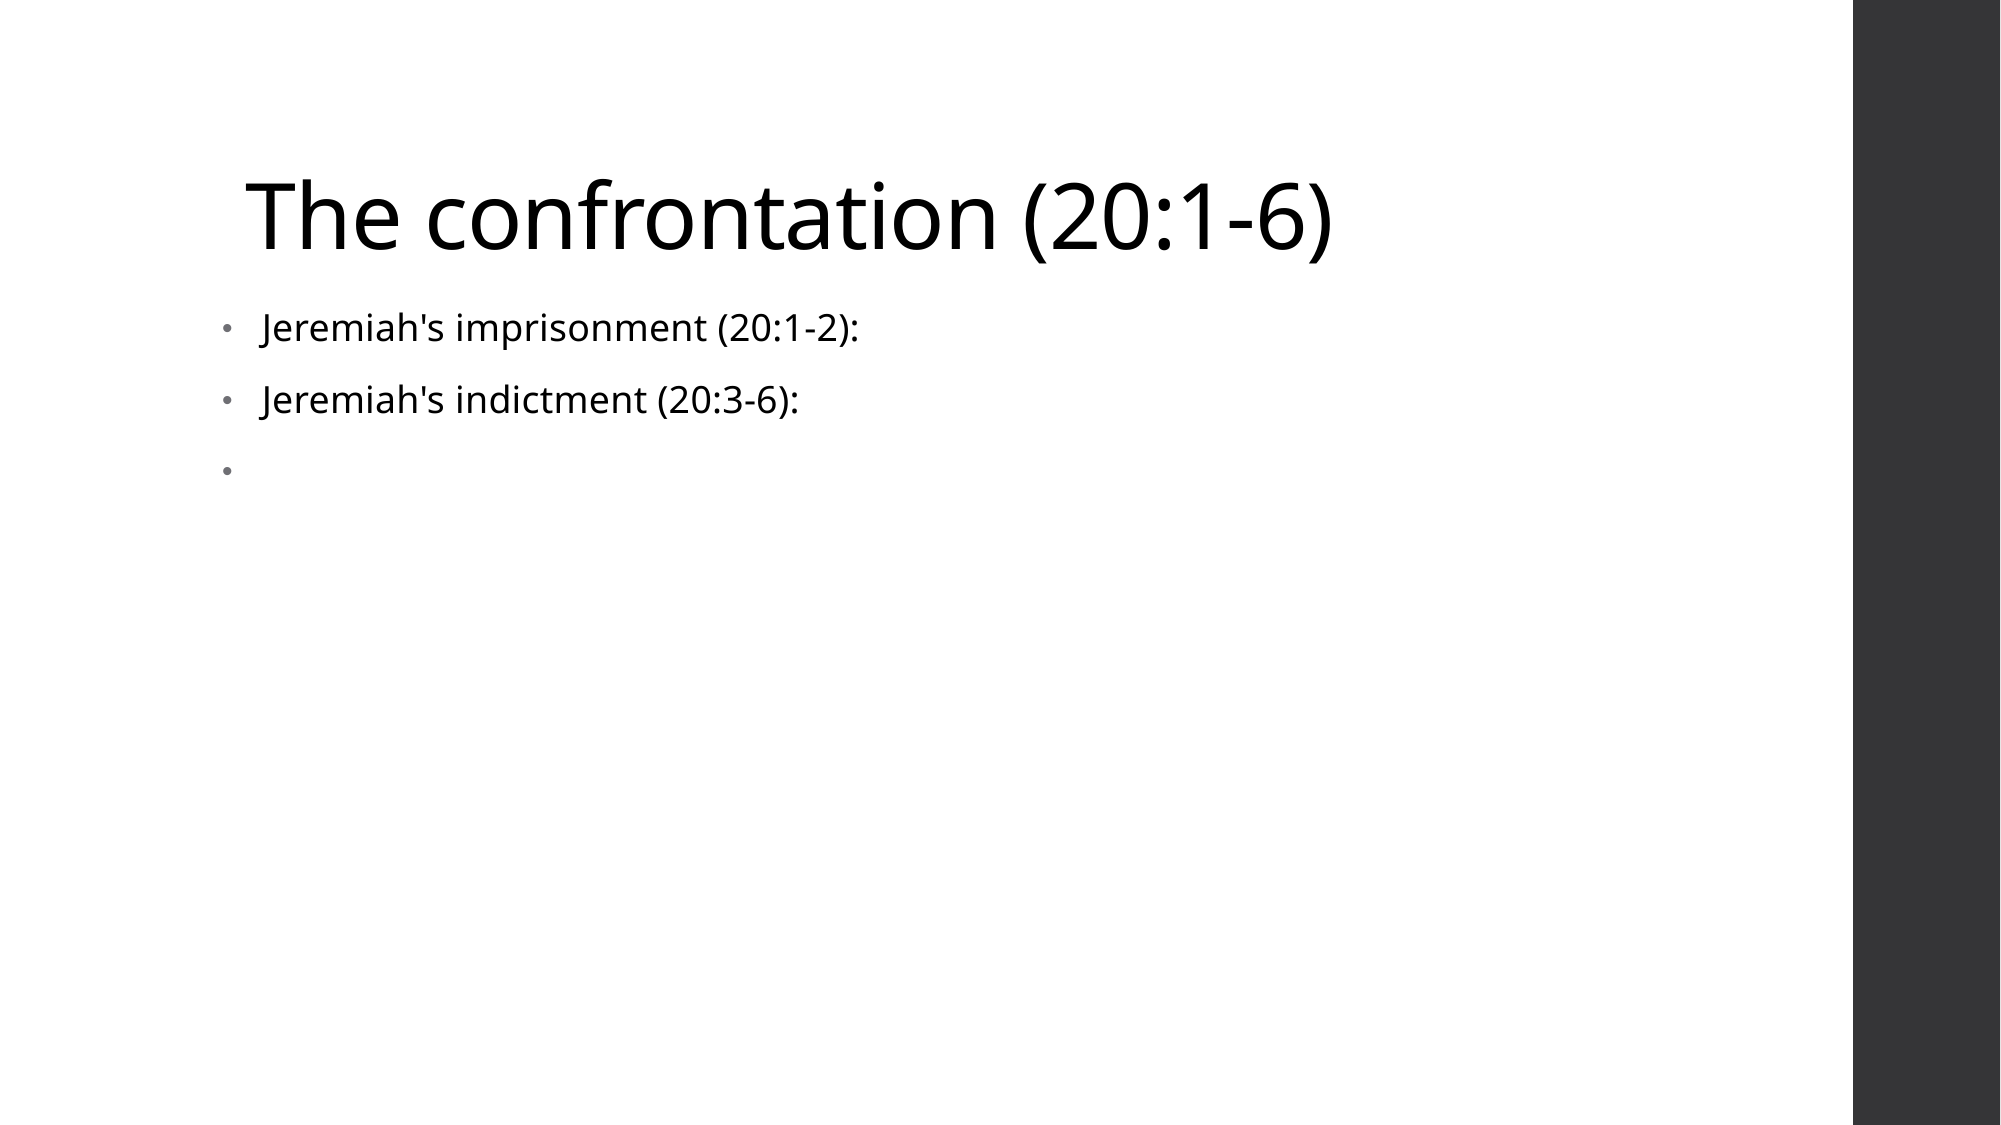

# The confrontation (20:1-6)
 Jeremiah's imprisonment (20:1-2):
 Jeremiah's indictment (20:3-6):